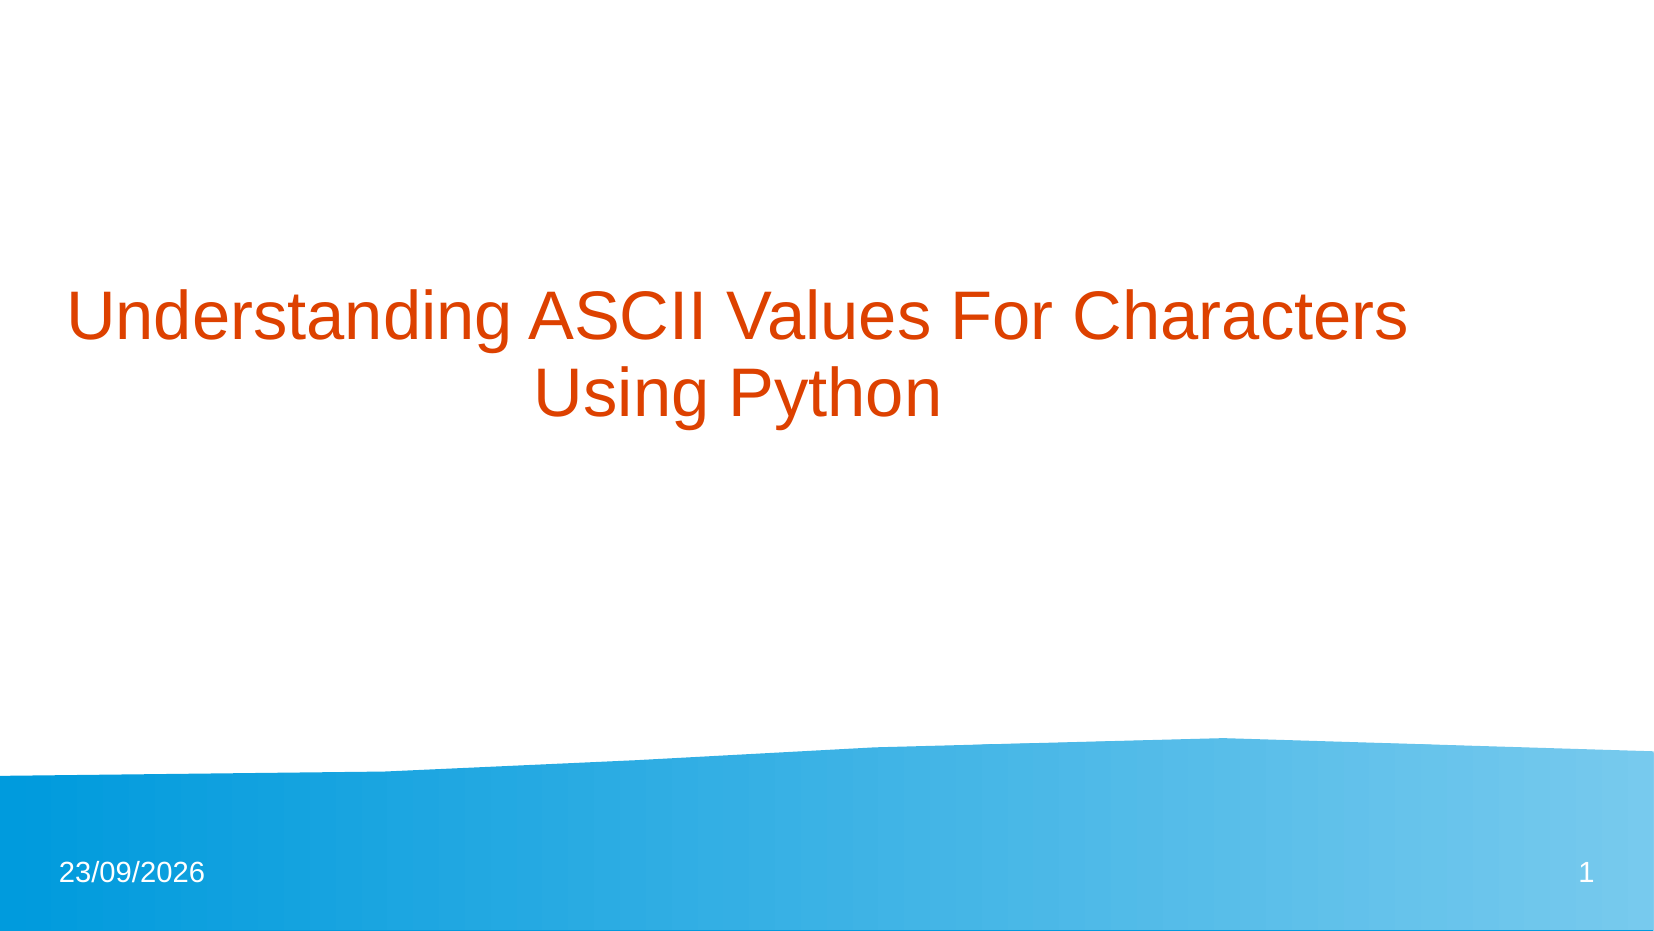

# Understanding ASCII Values For Characters Using Python